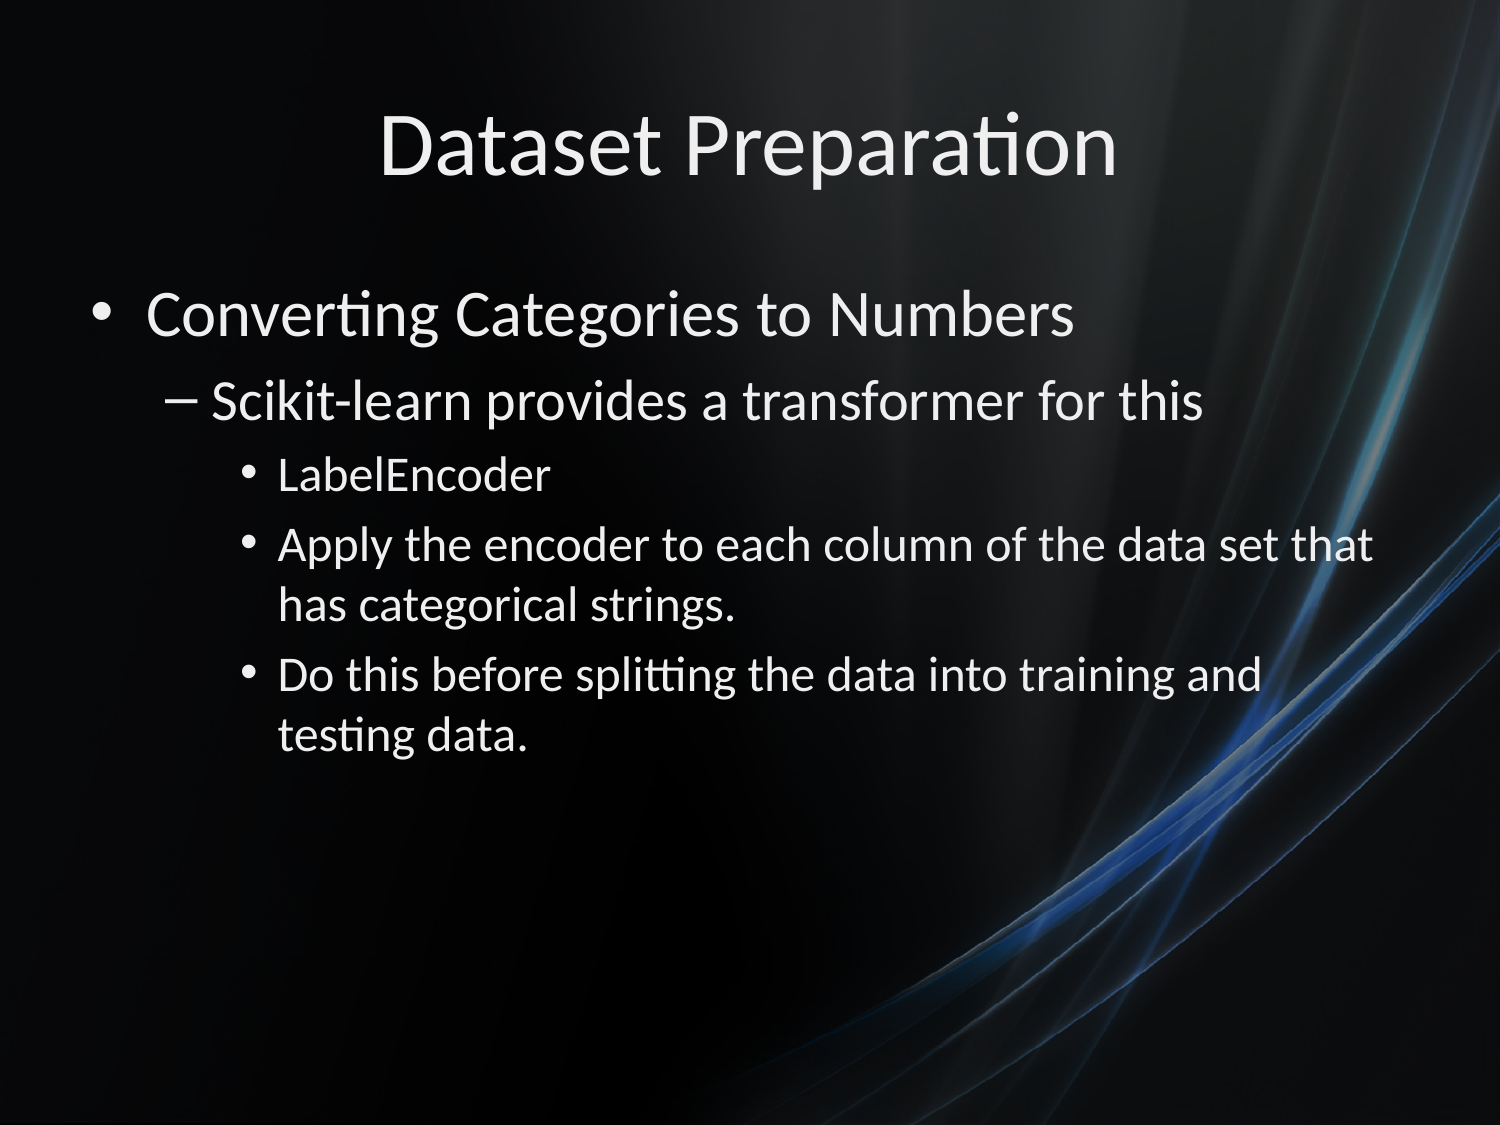

# Dataset Preparation
Converting Categories to Numbers
Scikit-learn provides a transformer for this
LabelEncoder
Apply the encoder to each column of the data set that has categorical strings.
Do this before splitting the data into training and testing data.